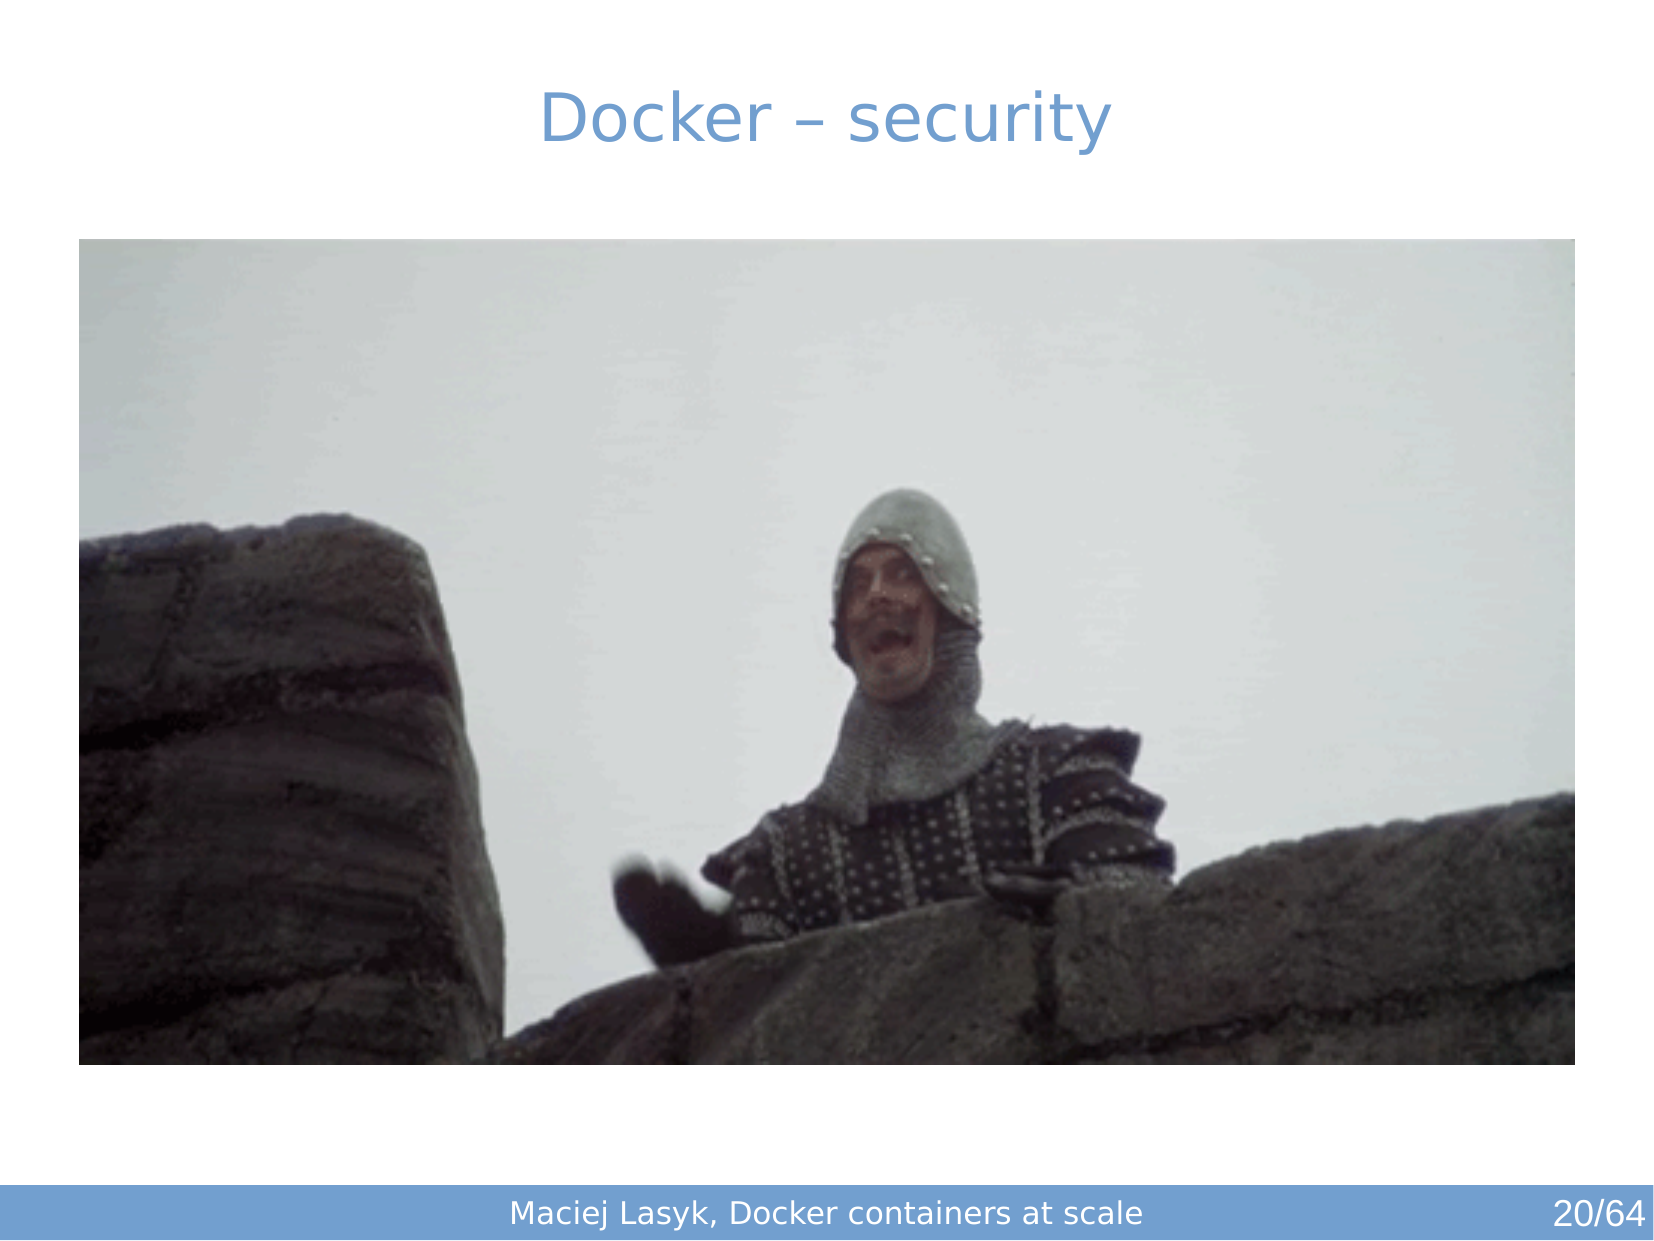

Docker – security
 20/64
Maciej Lasyk, Docker containers at scale